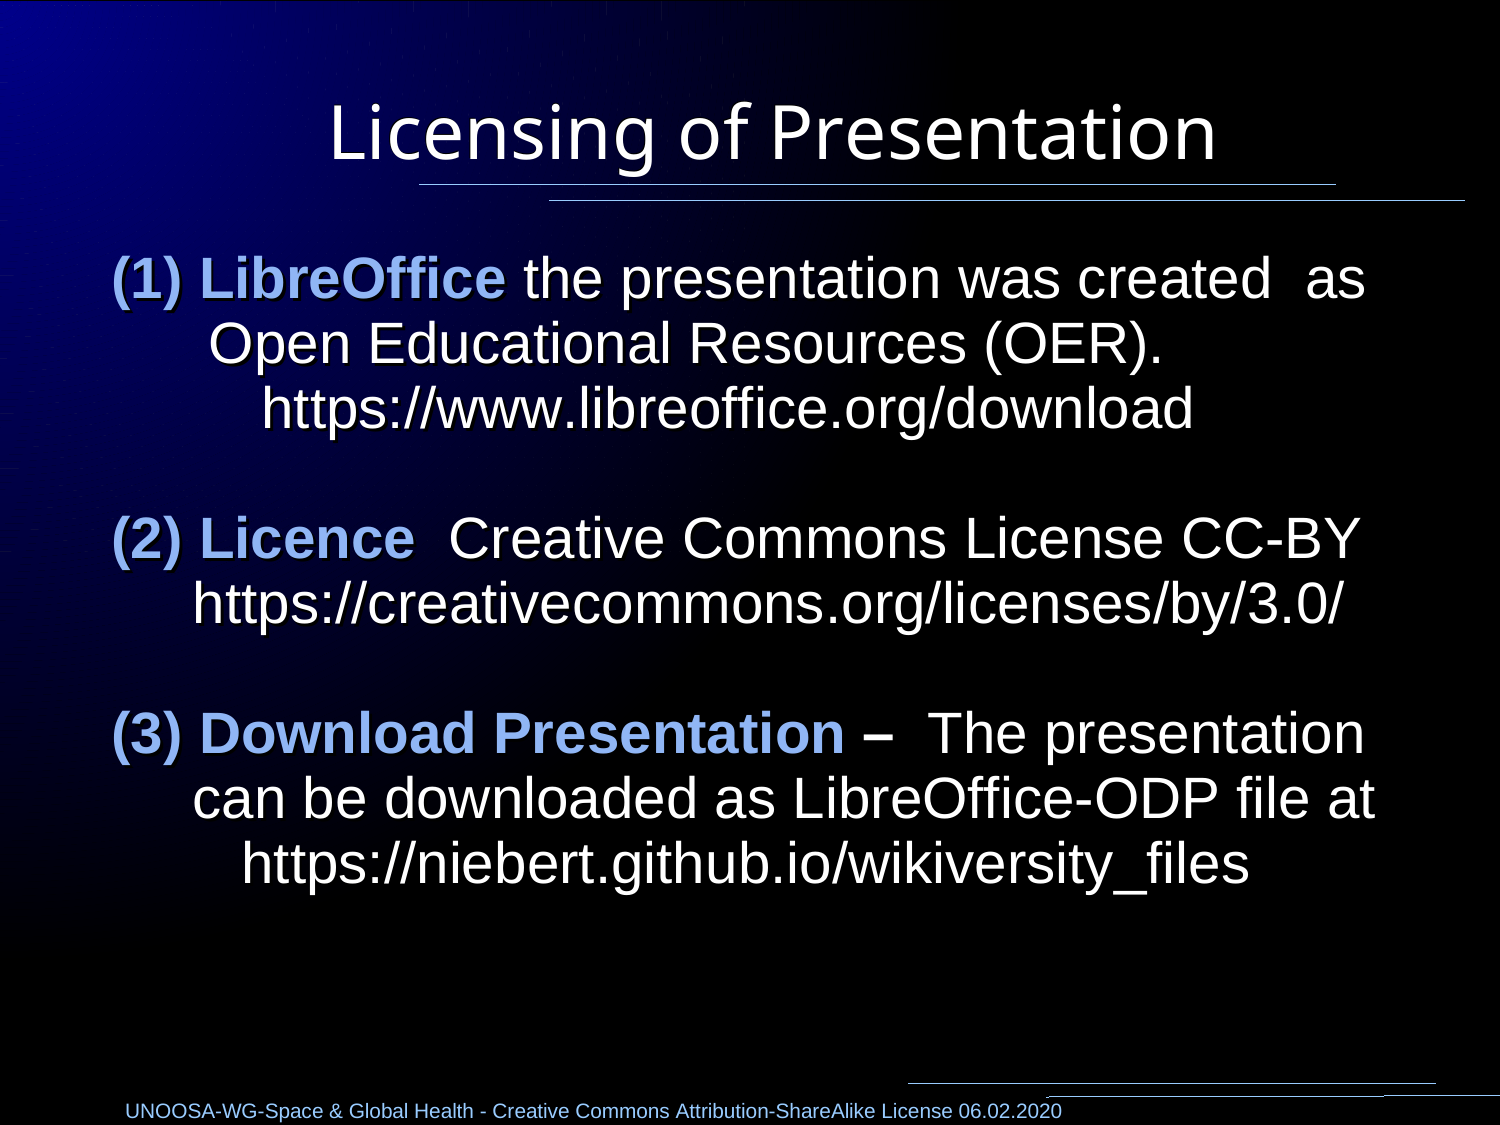

# Licensing of Presentation
(1) LibreOffice the presentation was created as
 Open Educational Resources (OER).
	https://www.libreoffice.org/download
(2) Licence Creative Commons License CC-BY
 https://creativecommons.org/licenses/by/3.0/
(3) Download Presentation – The presentation
 can be downloaded as LibreOffice-ODP file at
 https://niebert.github.io/wikiversity_files